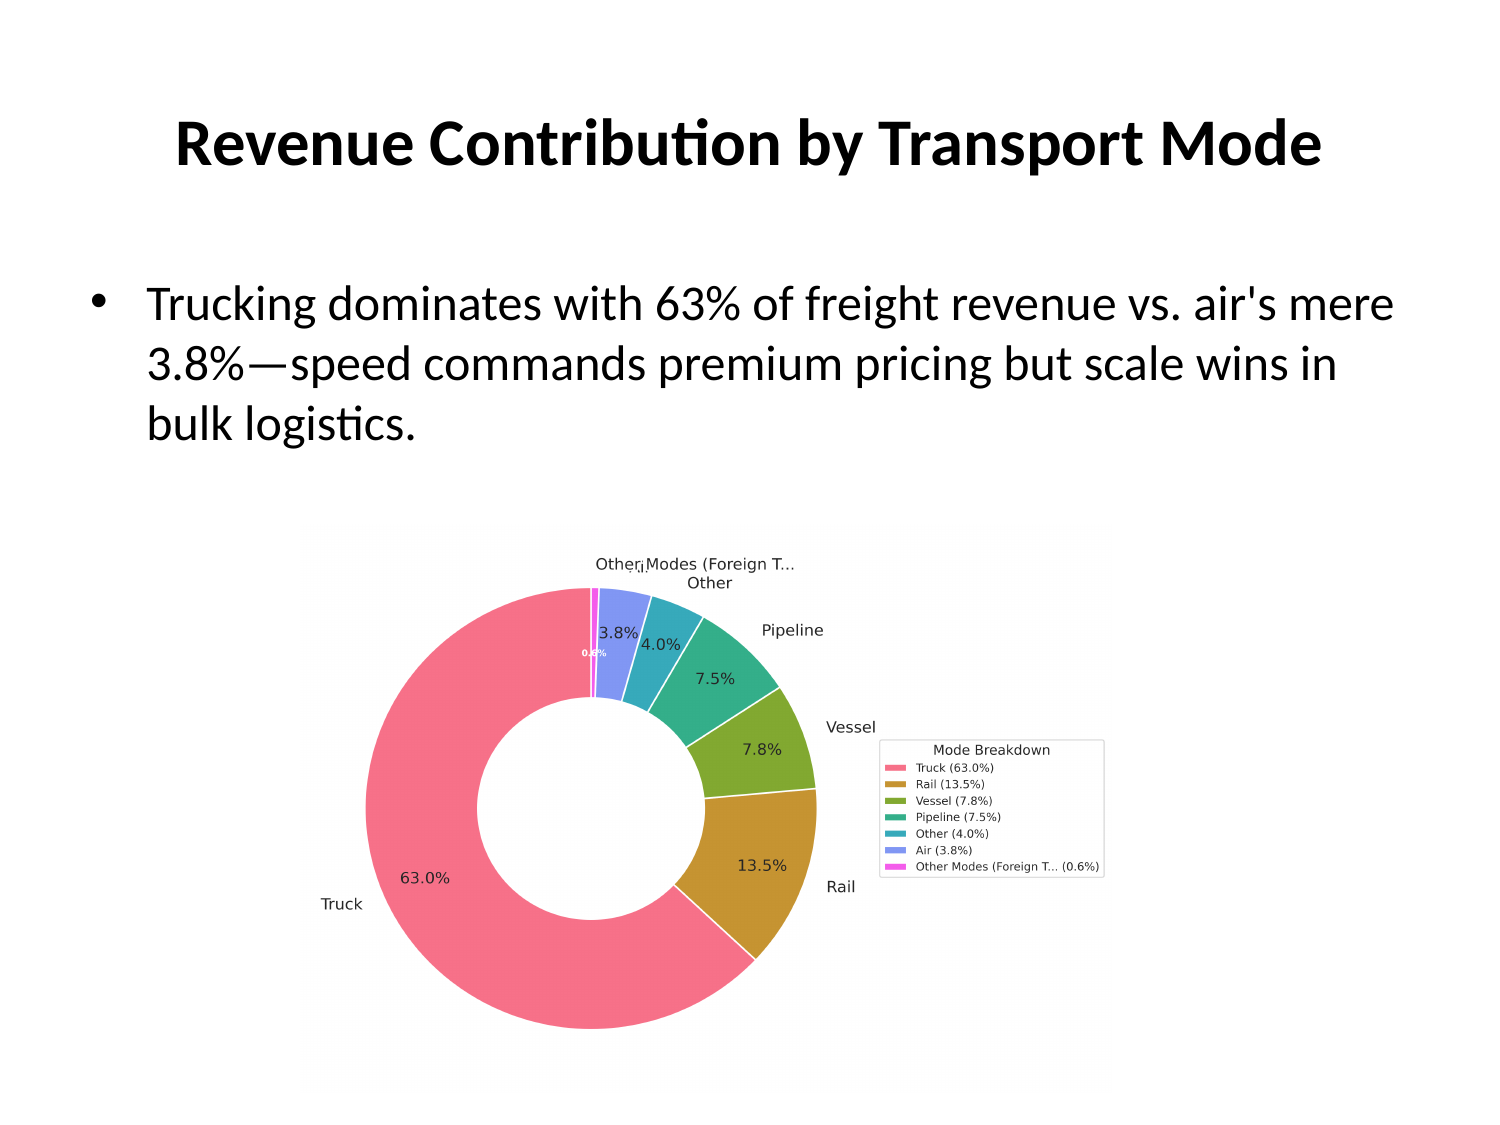

# Revenue Contribution by Transport Mode
Trucking dominates with 63% of freight revenue vs. air's mere 3.8%—speed commands premium pricing but scale wins in bulk logistics.